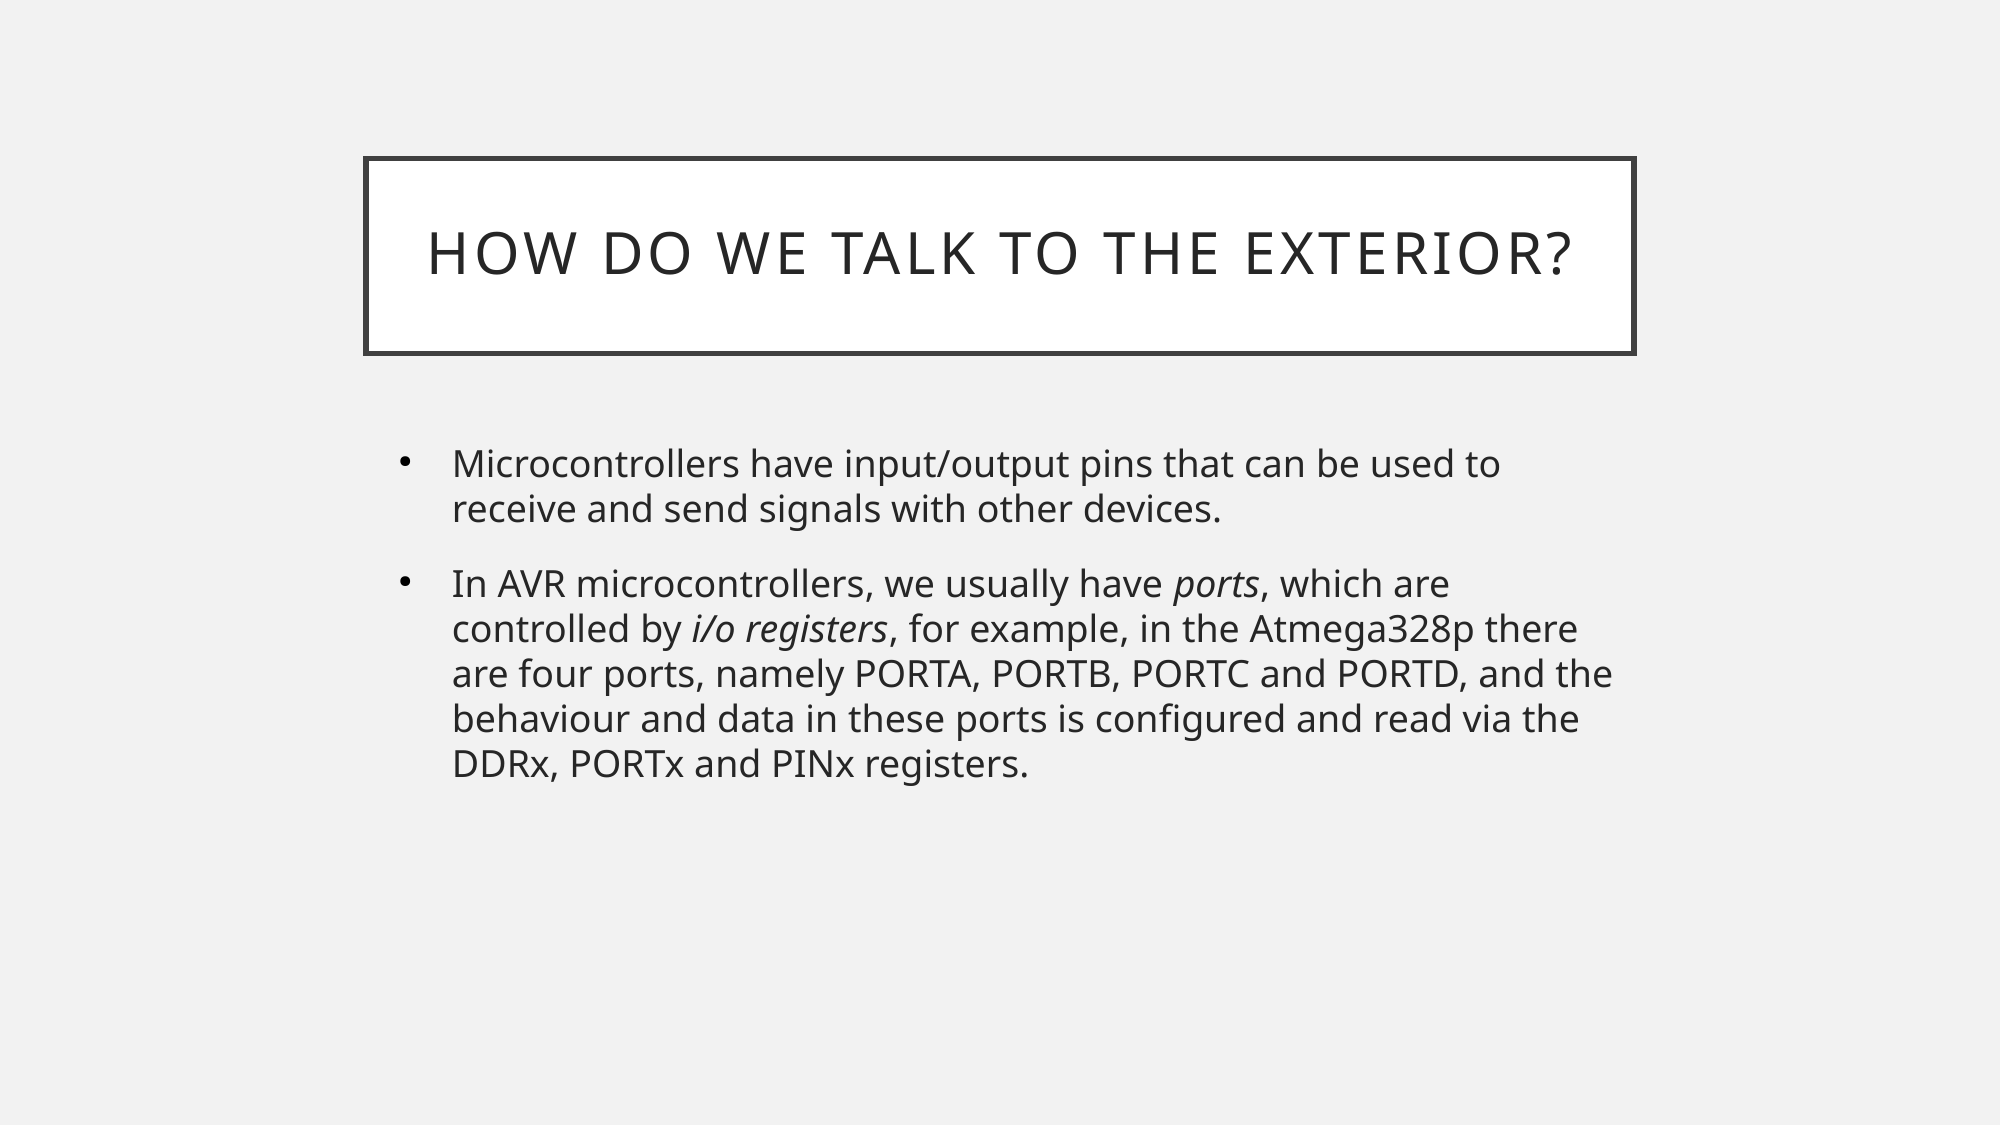

# How do we talk to the exterior?
Microcontrollers have input/output pins that can be used to receive and send signals with other devices.
In AVR microcontrollers, we usually have ports, which are controlled by i/o registers, for example, in the Atmega328p there are four ports, namely PORTA, PORTB, PORTC and PORTD, and the behaviour and data in these ports is configured and read via the DDRx, PORTx and PINx registers.